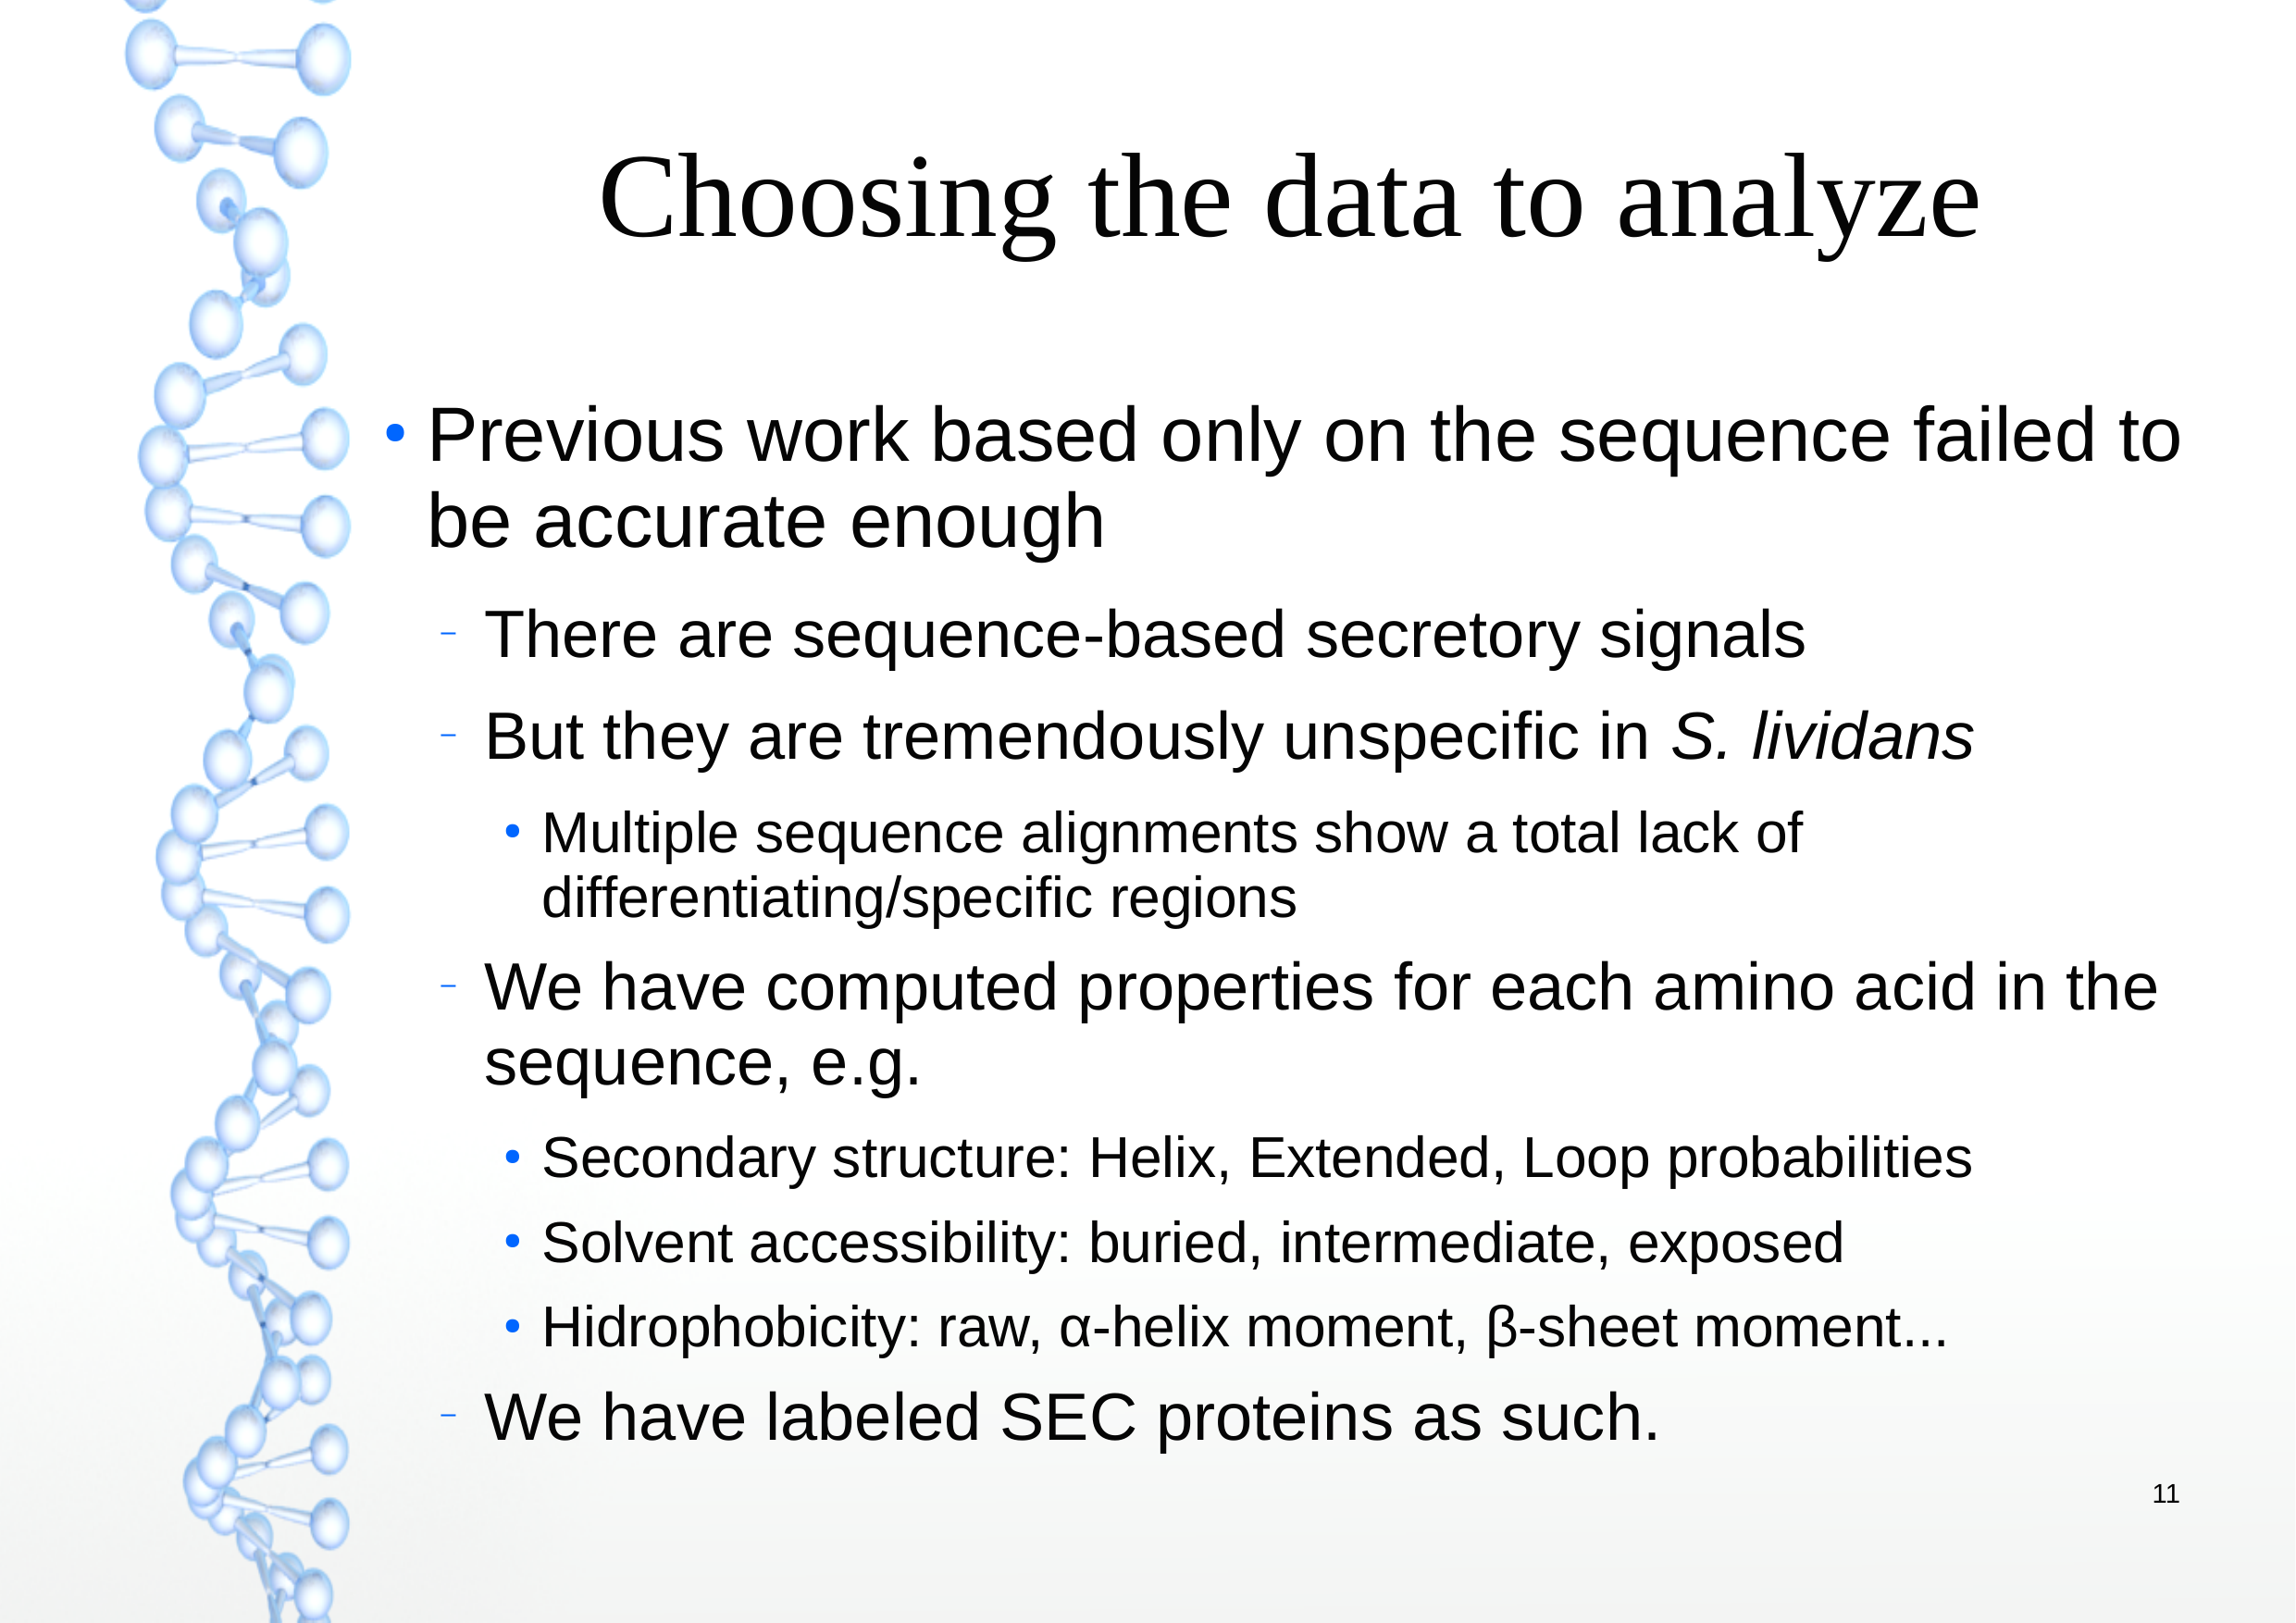

# Choosing the data to analyze
Previous work based only on the sequence failed to be accurate enough
There are sequence-based secretory signals
But they are tremendously unspecific in S. lividans
Multiple sequence alignments show a total lack of differentiating/specific regions
We have computed properties for each amino acid in the sequence, e.g.
Secondary structure: Helix, Extended, Loop probabilities
Solvent accessibility: buried, intermediate, exposed
Hidrophobicity: raw, α-helix moment, β-sheet moment...
We have labeled SEC proteins as such.
11